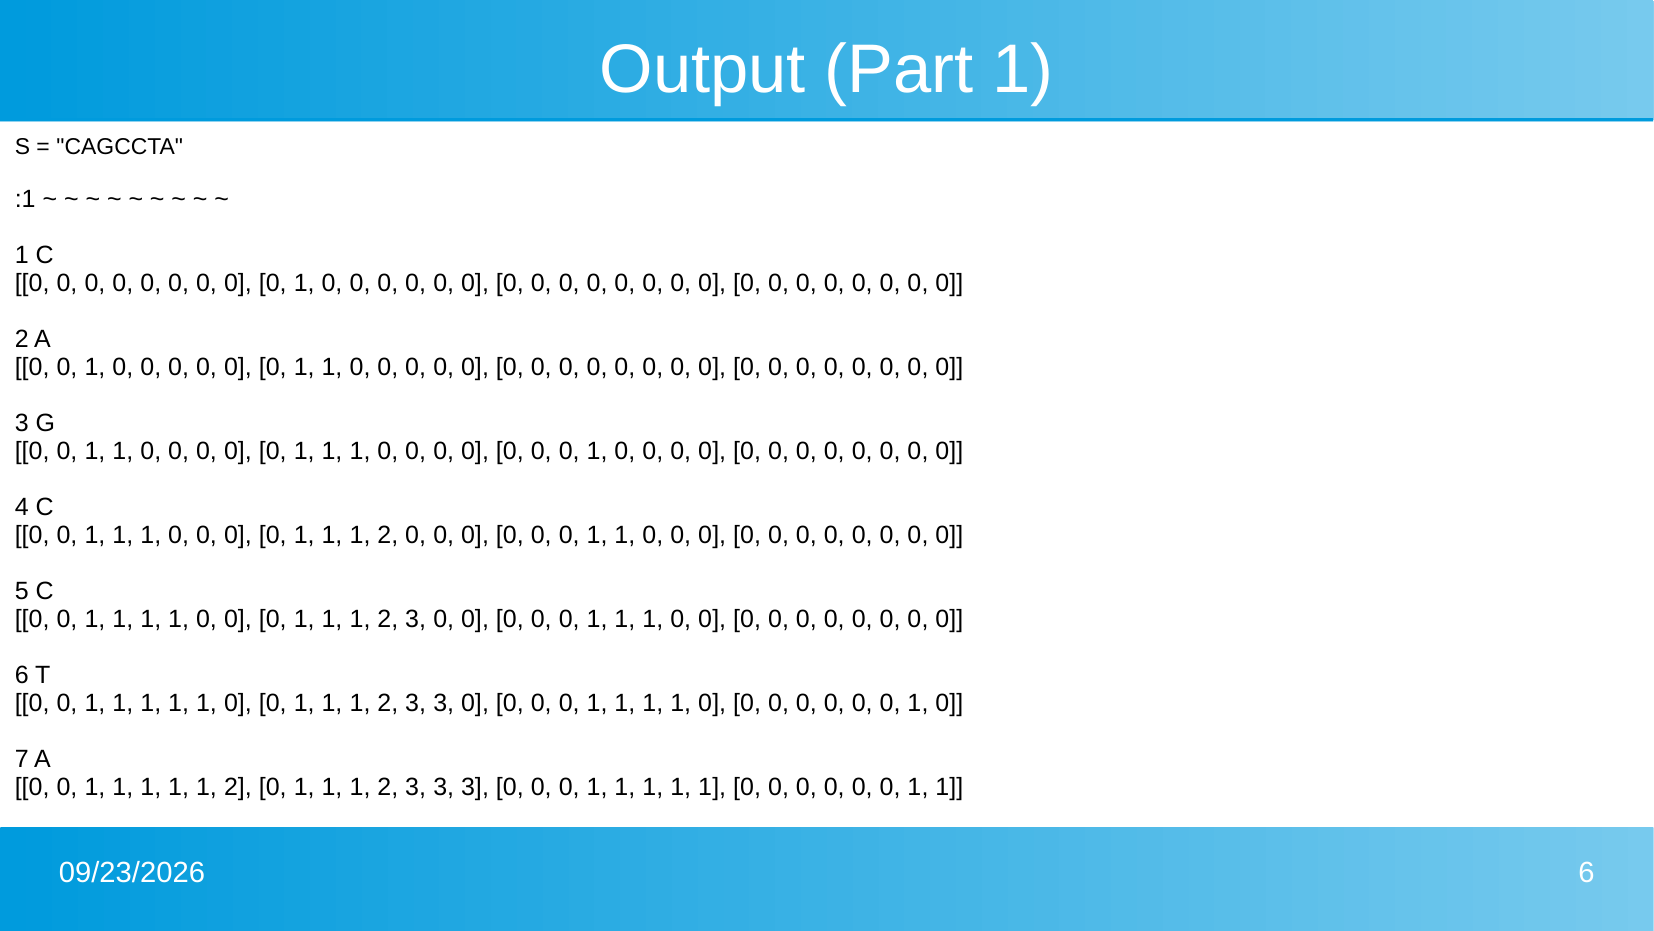

# Output (Part 1)
S = "CAGCCTA"
:1 ~ ~ ~ ~ ~ ~ ~ ~ ~
1 C
[[0, 0, 0, 0, 0, 0, 0, 0], [0, 1, 0, 0, 0, 0, 0, 0], [0, 0, 0, 0, 0, 0, 0, 0], [0, 0, 0, 0, 0, 0, 0, 0]]
2 A
[[0, 0, 1, 0, 0, 0, 0, 0], [0, 1, 1, 0, 0, 0, 0, 0], [0, 0, 0, 0, 0, 0, 0, 0], [0, 0, 0, 0, 0, 0, 0, 0]]
3 G
[[0, 0, 1, 1, 0, 0, 0, 0], [0, 1, 1, 1, 0, 0, 0, 0], [0, 0, 0, 1, 0, 0, 0, 0], [0, 0, 0, 0, 0, 0, 0, 0]]
4 C
[[0, 0, 1, 1, 1, 0, 0, 0], [0, 1, 1, 1, 2, 0, 0, 0], [0, 0, 0, 1, 1, 0, 0, 0], [0, 0, 0, 0, 0, 0, 0, 0]]
5 C
[[0, 0, 1, 1, 1, 1, 0, 0], [0, 1, 1, 1, 2, 3, 0, 0], [0, 0, 0, 1, 1, 1, 0, 0], [0, 0, 0, 0, 0, 0, 0, 0]]
6 T
[[0, 0, 1, 1, 1, 1, 1, 0], [0, 1, 1, 1, 2, 3, 3, 0], [0, 0, 0, 1, 1, 1, 1, 0], [0, 0, 0, 0, 0, 0, 1, 0]]
7 A
[[0, 0, 1, 1, 1, 1, 1, 2], [0, 1, 1, 1, 2, 3, 3, 3], [0, 0, 0, 1, 1, 1, 1, 1], [0, 0, 0, 0, 0, 0, 1, 1]]
6